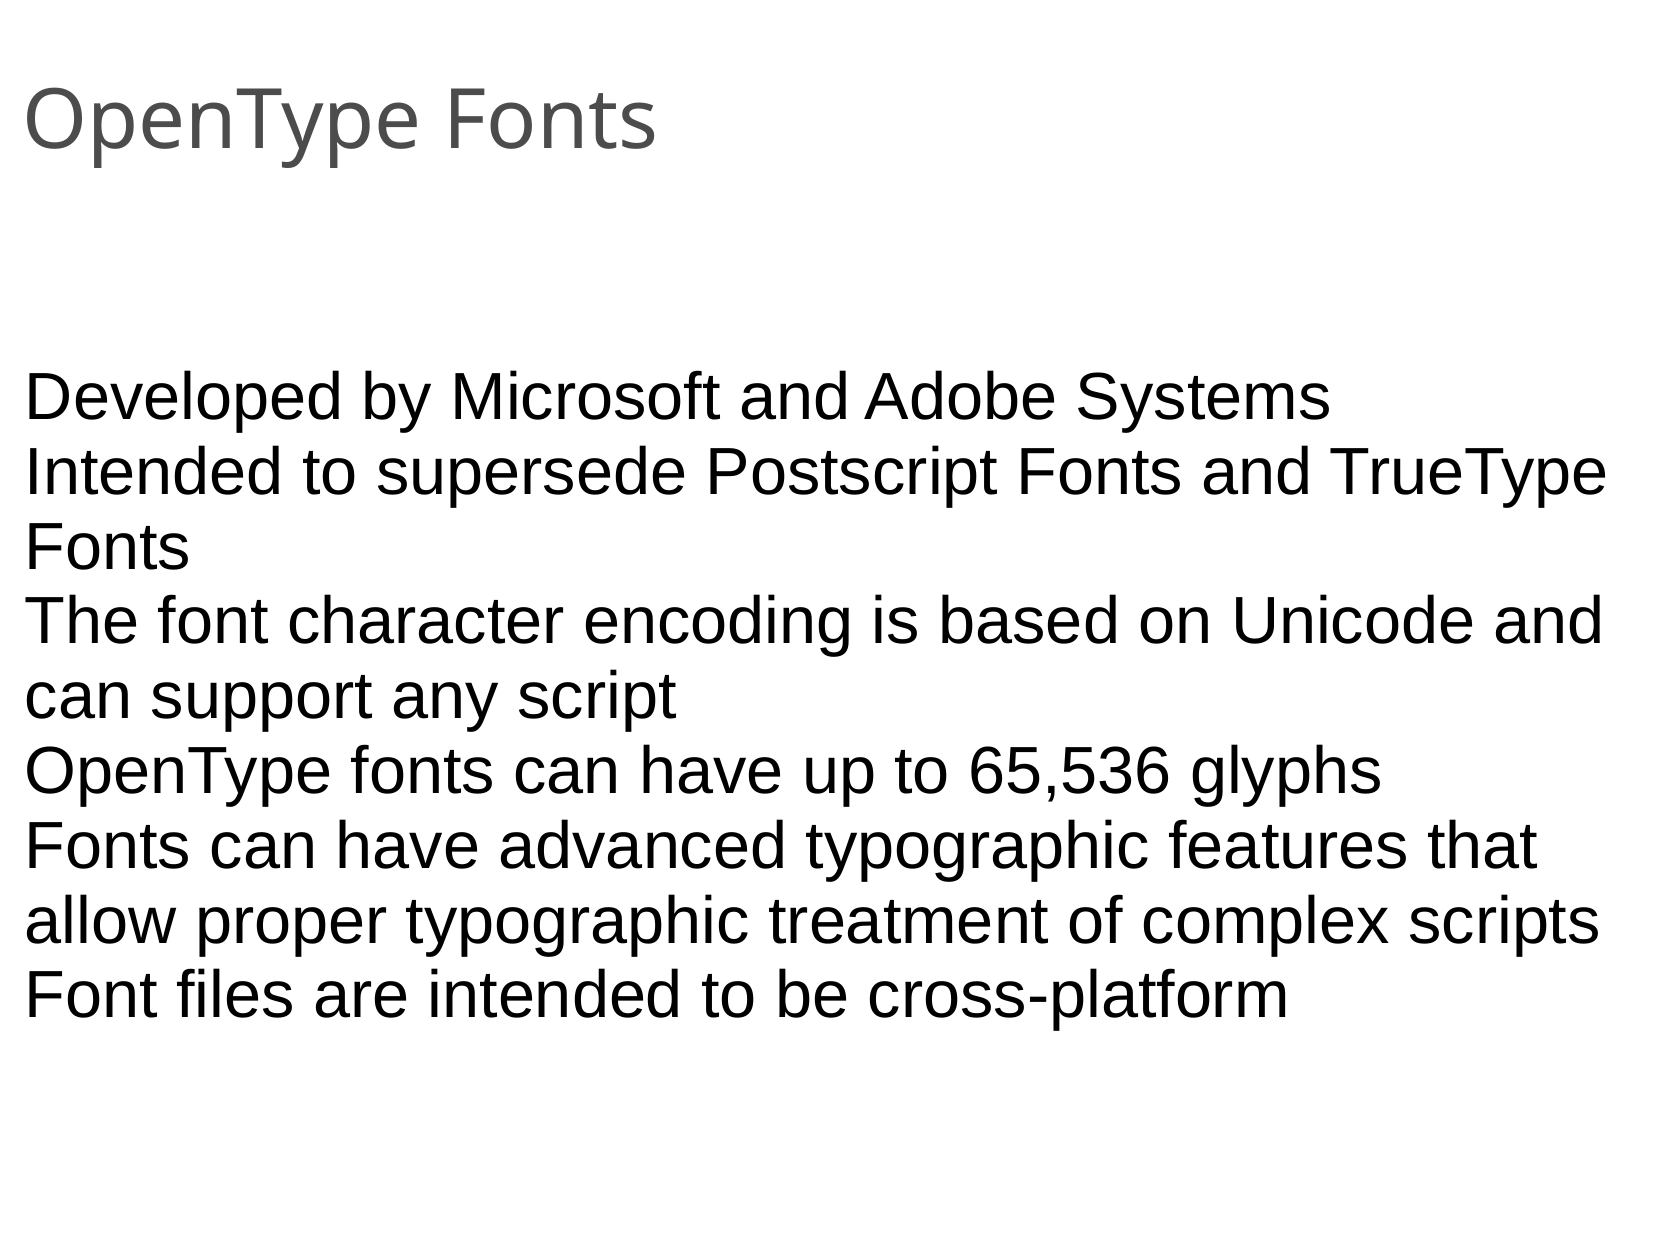

# OpenType Fonts
Developed by Microsoft and Adobe Systems
Intended to supersede Postscript Fonts and TrueType Fonts
The font character encoding is based on Unicode and can support any script
OpenType fonts can have up to 65,536 glyphs
Fonts can have advanced typographic features that allow proper typographic treatment of complex scripts
Font files are intended to be cross-platform